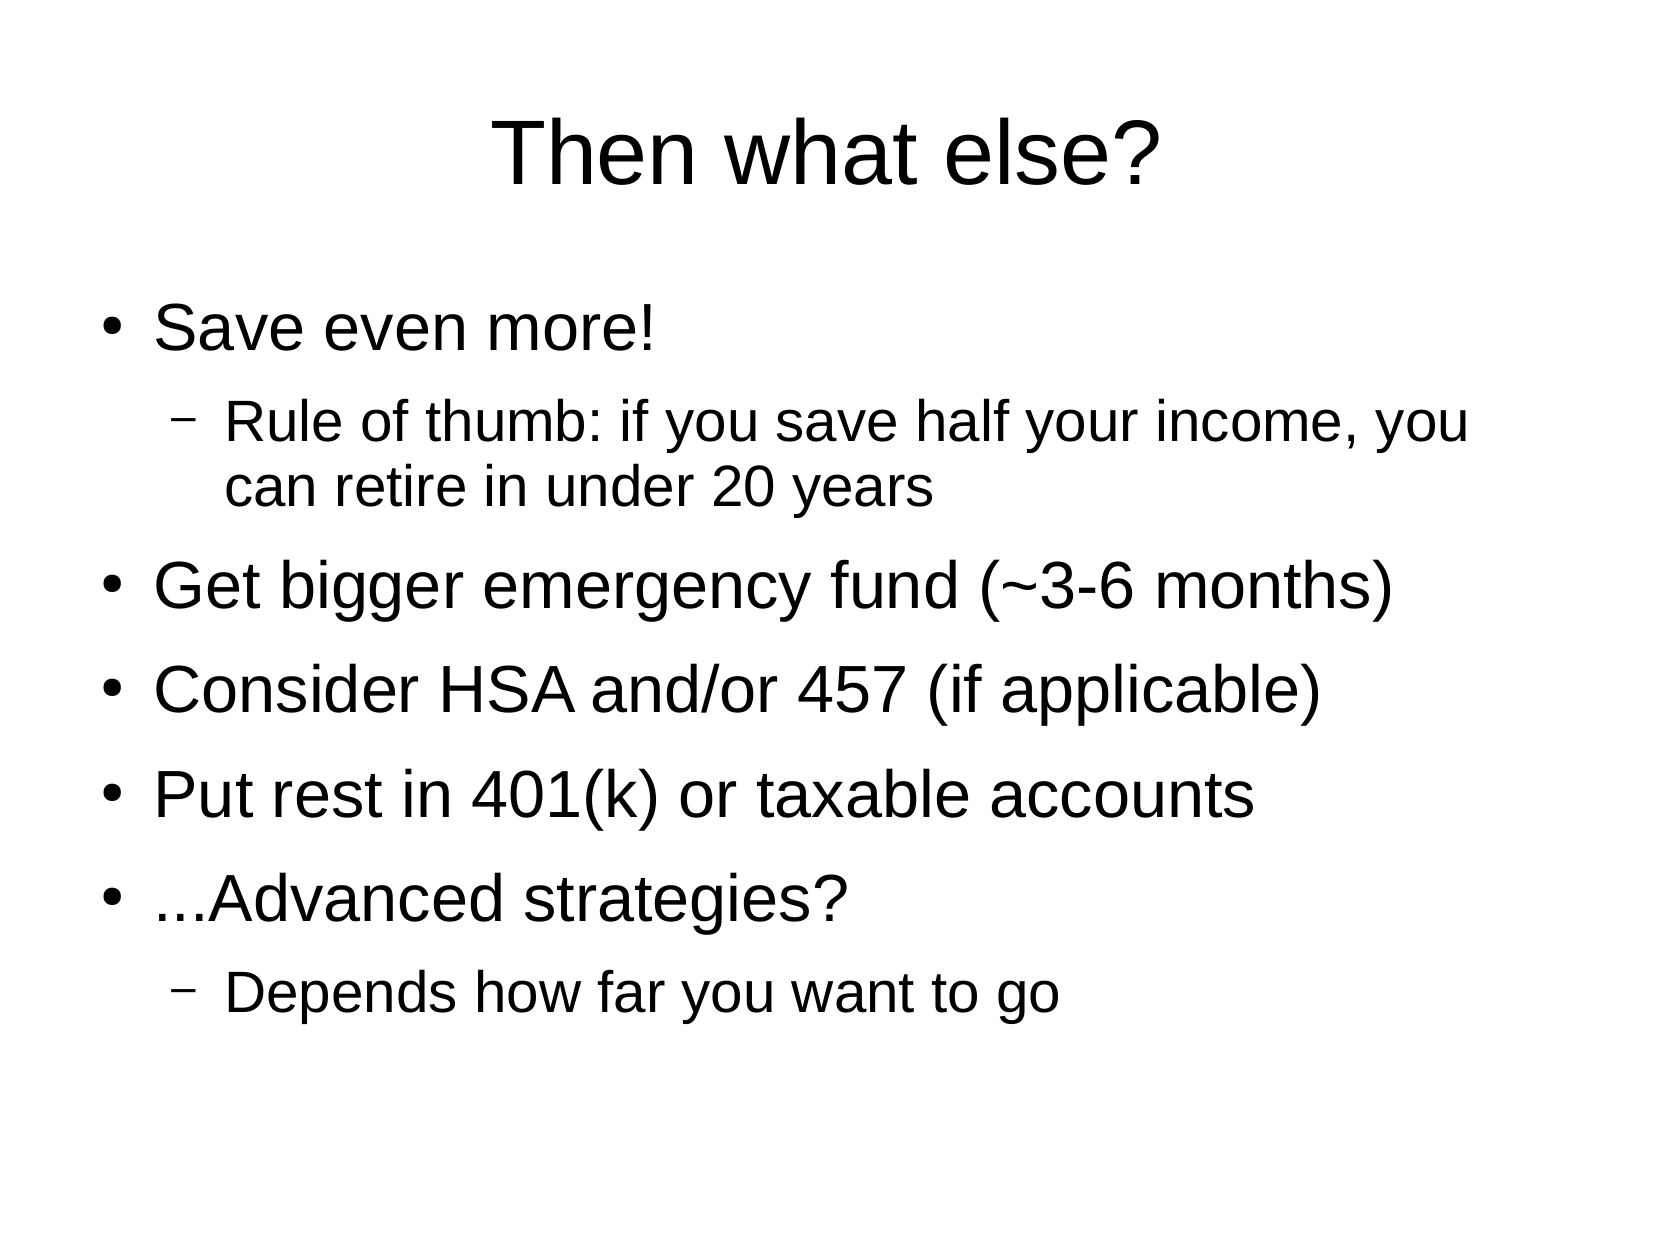

# Then what else?
Save even more!
Rule of thumb: if you save half your income, you can retire in under 20 years
Get bigger emergency fund (~3-6 months)
Consider HSA and/or 457 (if applicable)
Put rest in 401(k) or taxable accounts
...Advanced strategies?
Depends how far you want to go